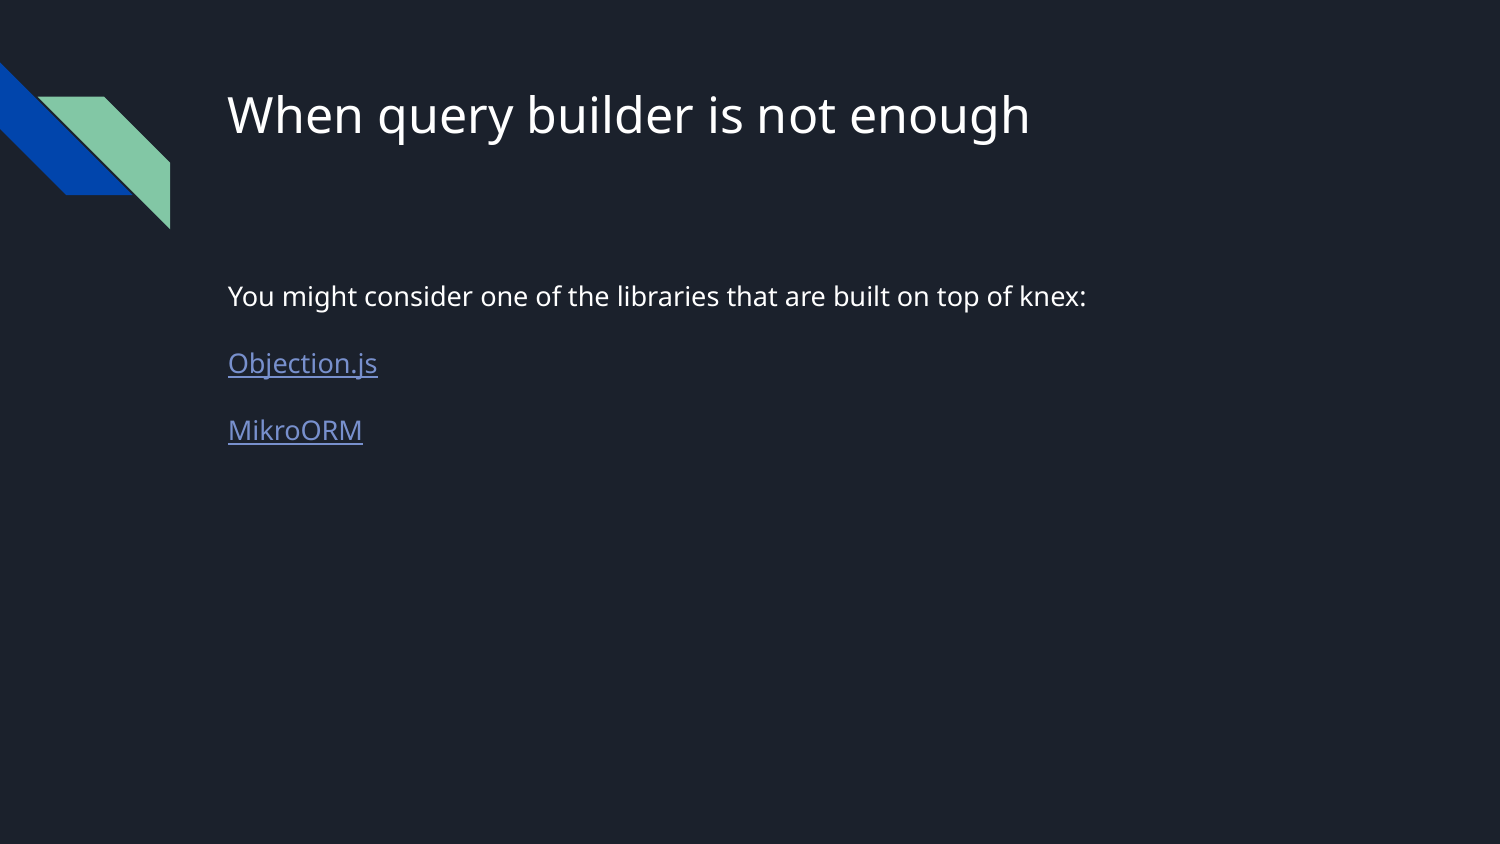

# When query builder is not enough
You might consider one of the libraries that are built on top of knex:
Objection.js
MikroORM